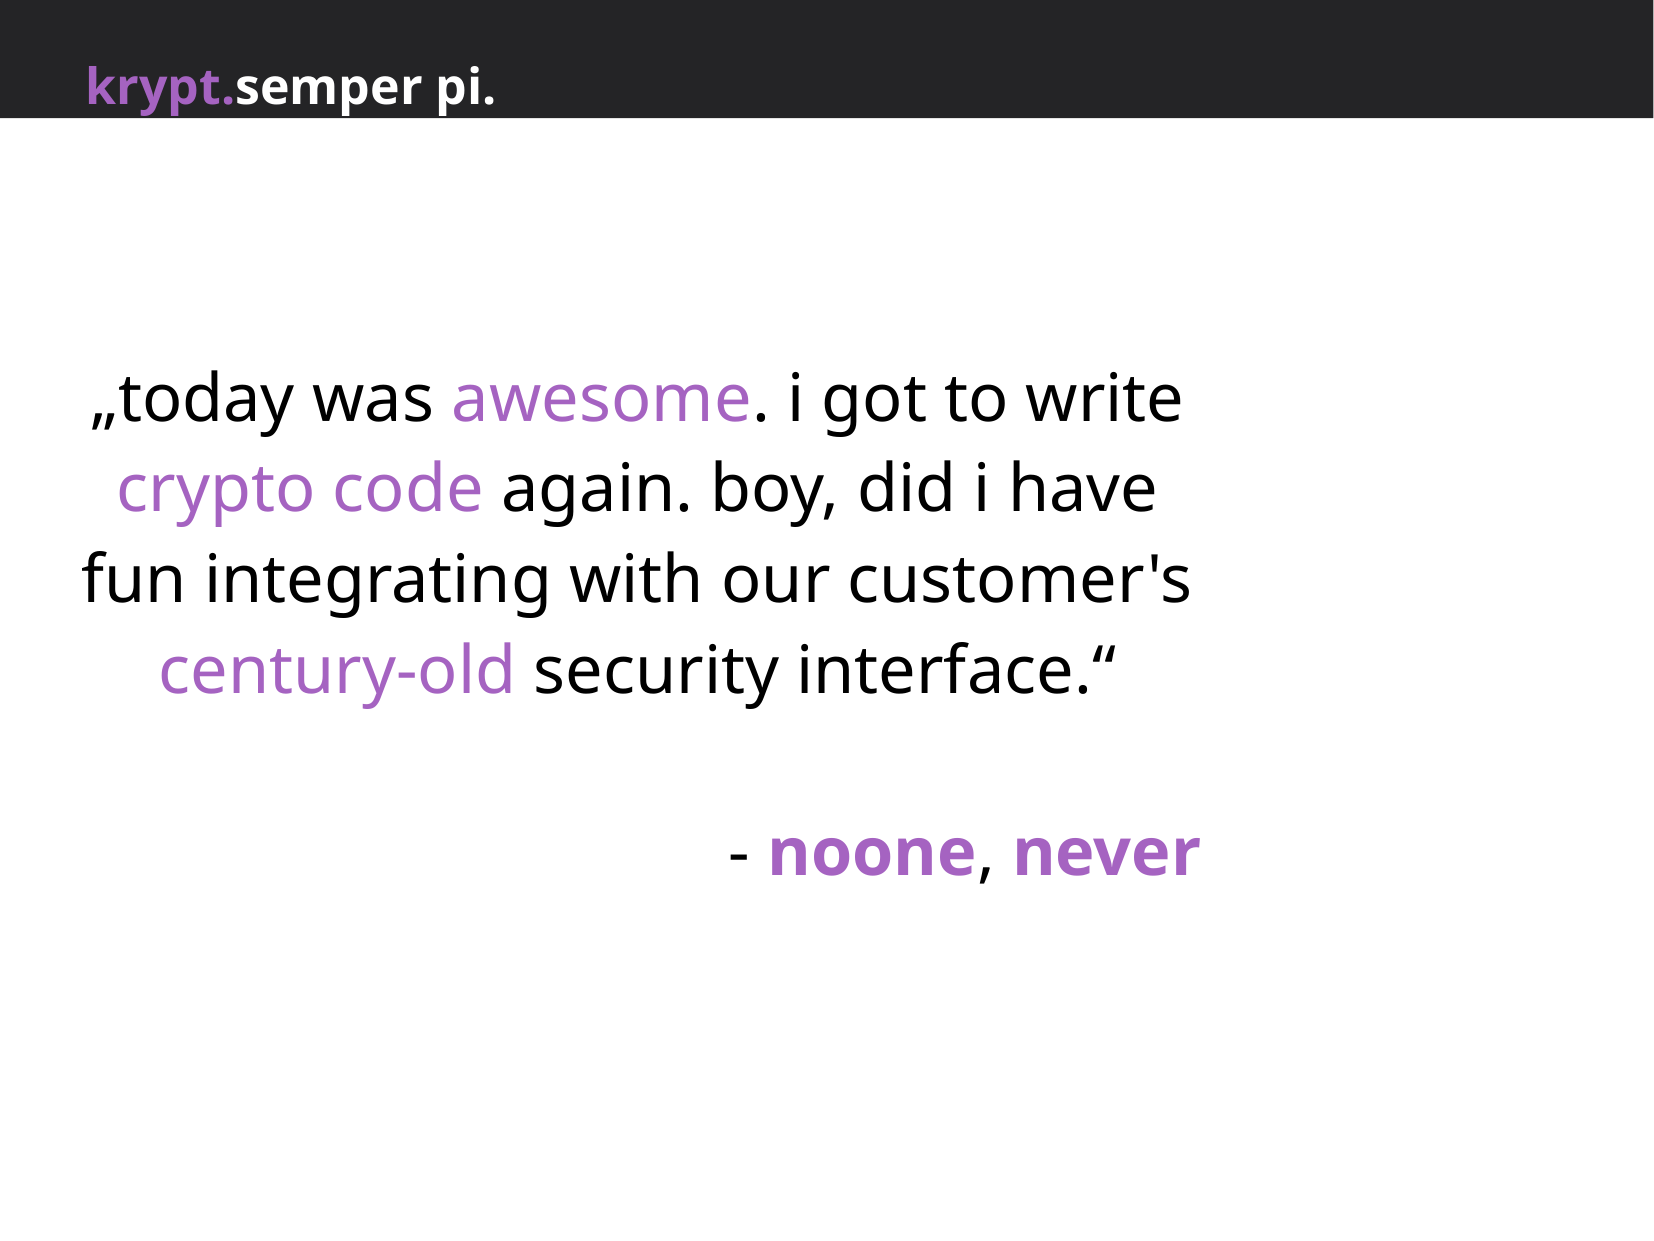

krypt.semper pi.
„today was awesome. i got to write crypto code again. boy, did i have fun integrating with our customer's century-old security interface.“
- noone, never